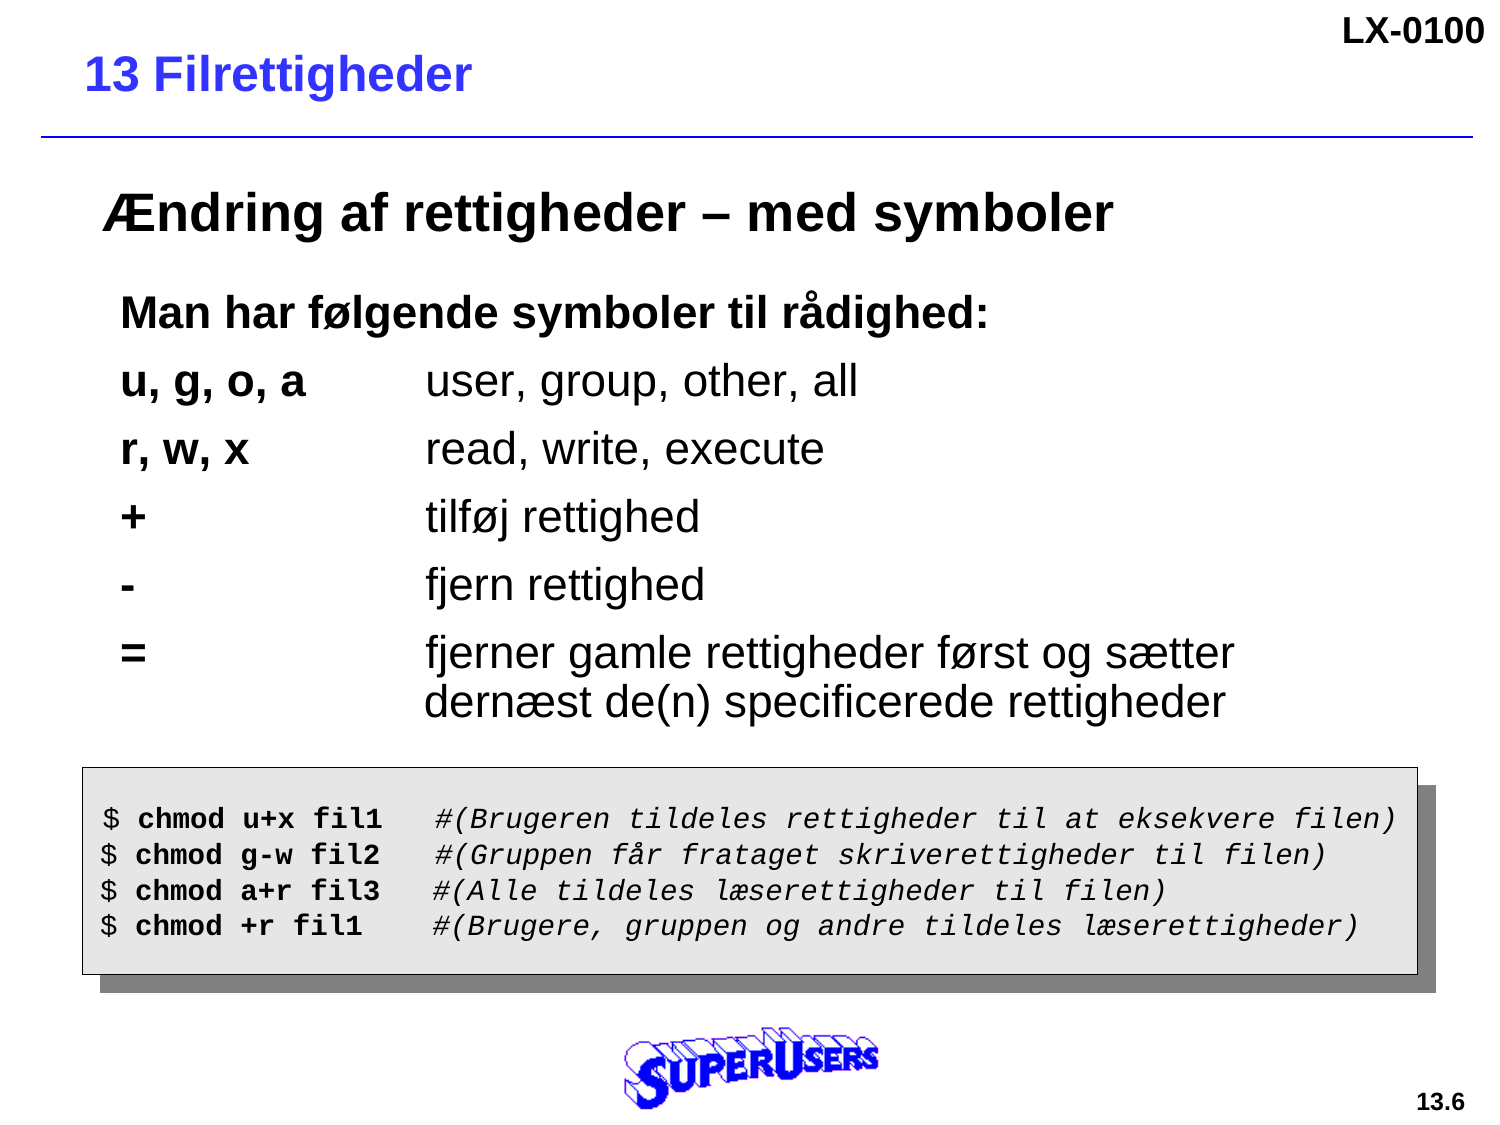

# 13 Filrettigheder
Ændring af rettigheder – med symboler
Man har følgende symboler til rådighed:
u, g, o, a		user, group, other, all
r, w, x		read, write, execute
+			tilføj rettighed
-			fjern rettighed
=			fjerner gamle rettigheder først og sætter 			 dernæst de(n) specificerede rettigheder
 $ chmod u+x fil1 #(Brugeren tildeles rettigheder til at eksekvere filen)
 $ chmod g-w fil2	 #(Gruppen får frataget skriverettigheder til filen)
 $ chmod a+r fil3 #(Alle tildeles læserettigheder til filen)
 $ chmod +r fil1 #(Brugere, gruppen og andre tildeles læserettigheder)